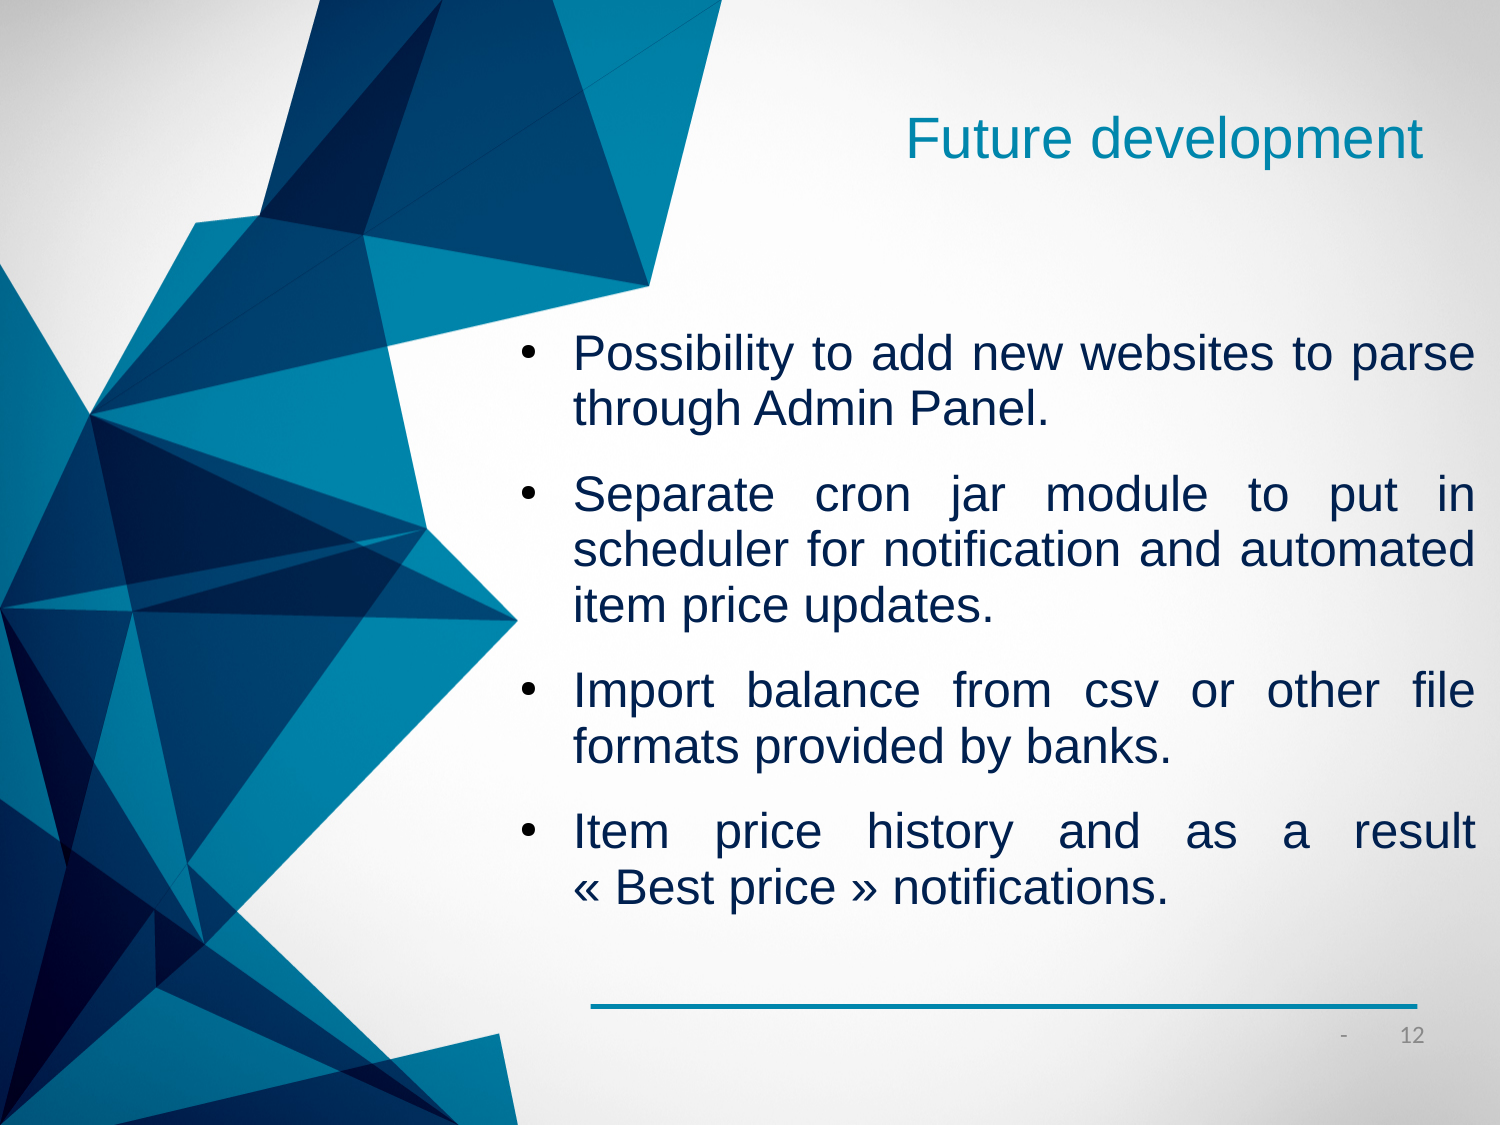

# Future development
Possibility to add new websites to parse through Admin Panel.
Separate cron jar module to put in scheduler for notification and automated item price updates.
Import balance from csv or other file formats provided by banks.
Item price history and as a result « Best price » notifications.
12